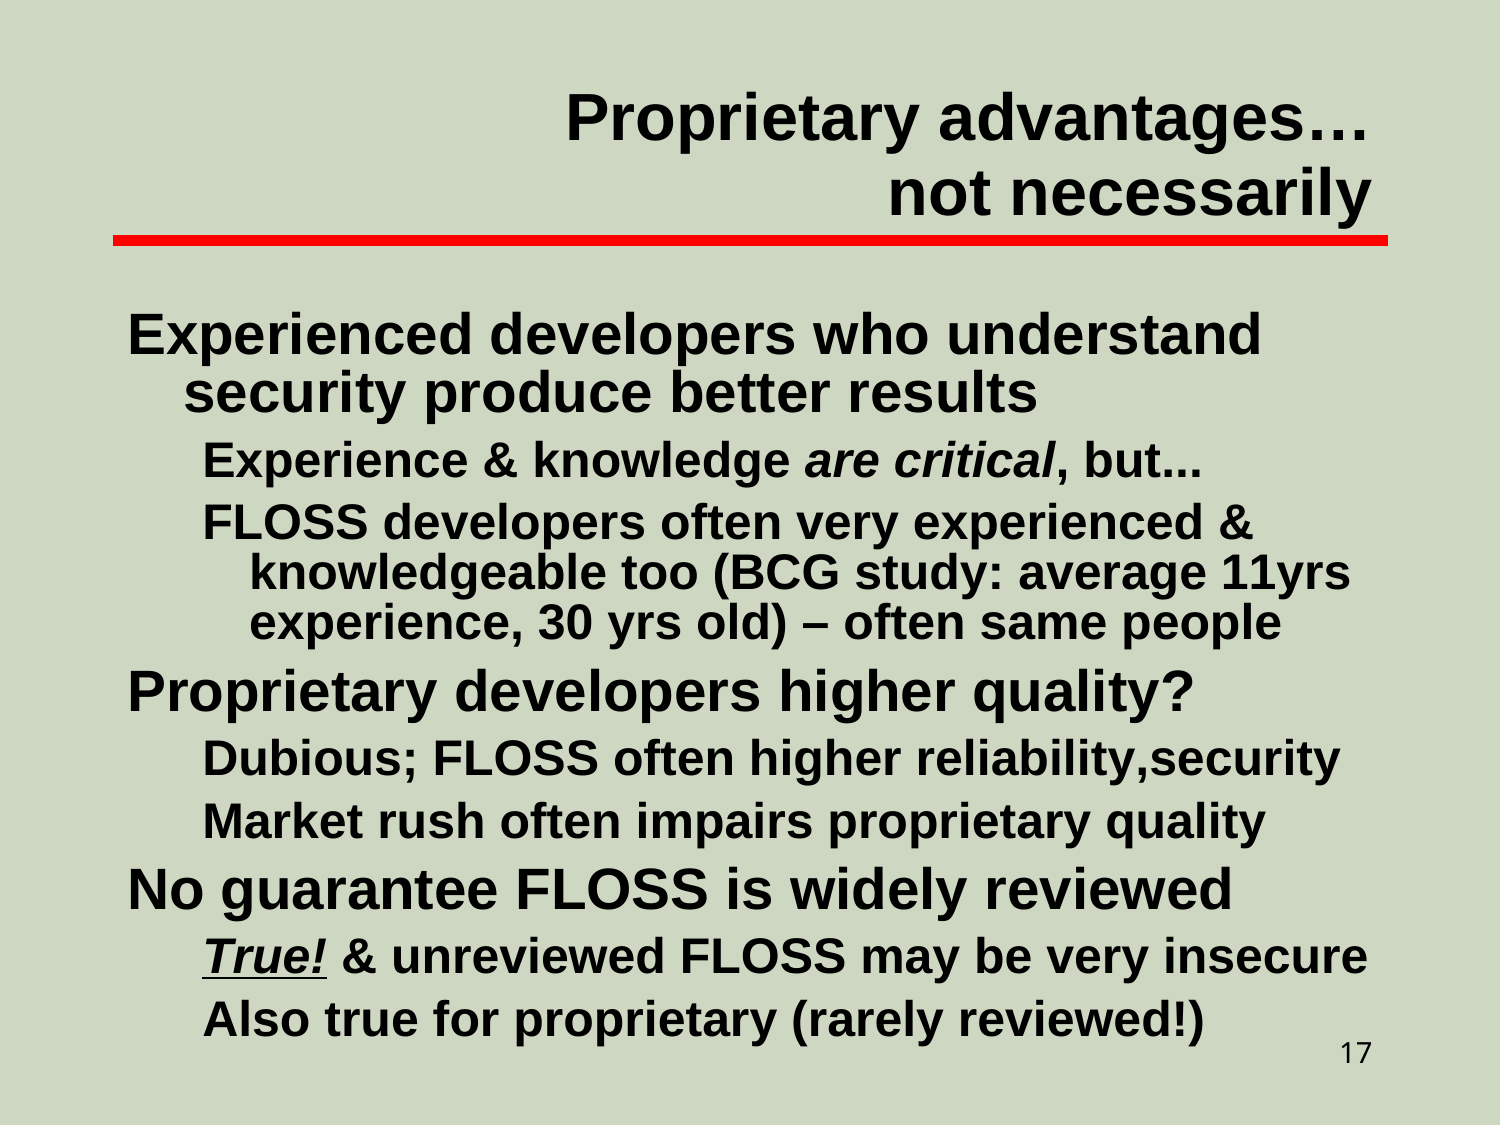

# Proprietary advantages… not necessarily
Experienced developers who understand security produce better results
Experience & knowledge are critical, but...
FLOSS developers often very experienced & knowledgeable too (BCG study: average 11yrs experience, 30 yrs old) – often same people
Proprietary developers higher quality?
Dubious; FLOSS often higher reliability,security
Market rush often impairs proprietary quality
No guarantee FLOSS is widely reviewed
True! & unreviewed FLOSS may be very insecure
Also true for proprietary (rarely reviewed!)